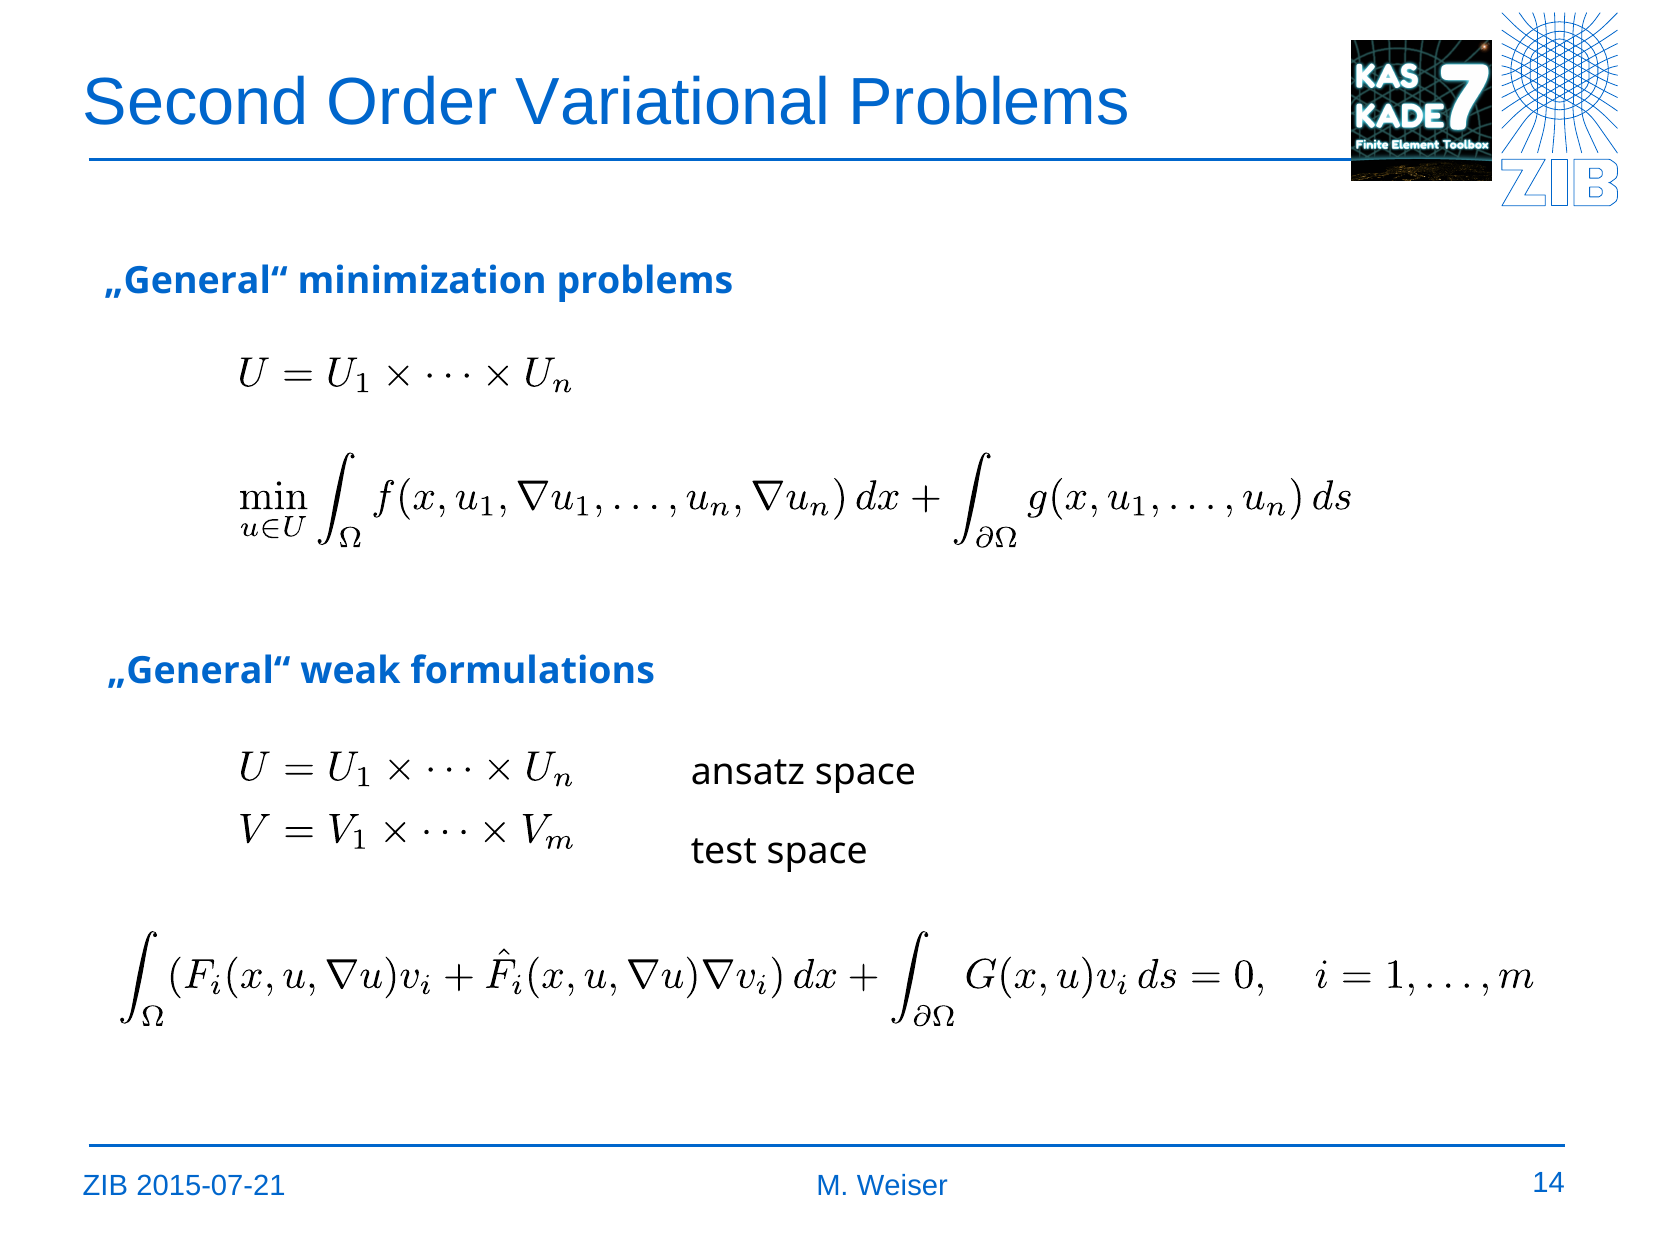

# Second Order Variational Problems
„General“ minimization problems
„General“ weak formulations
ansatz space
test space
14
ZIB 2015-07-21
M. Weiser